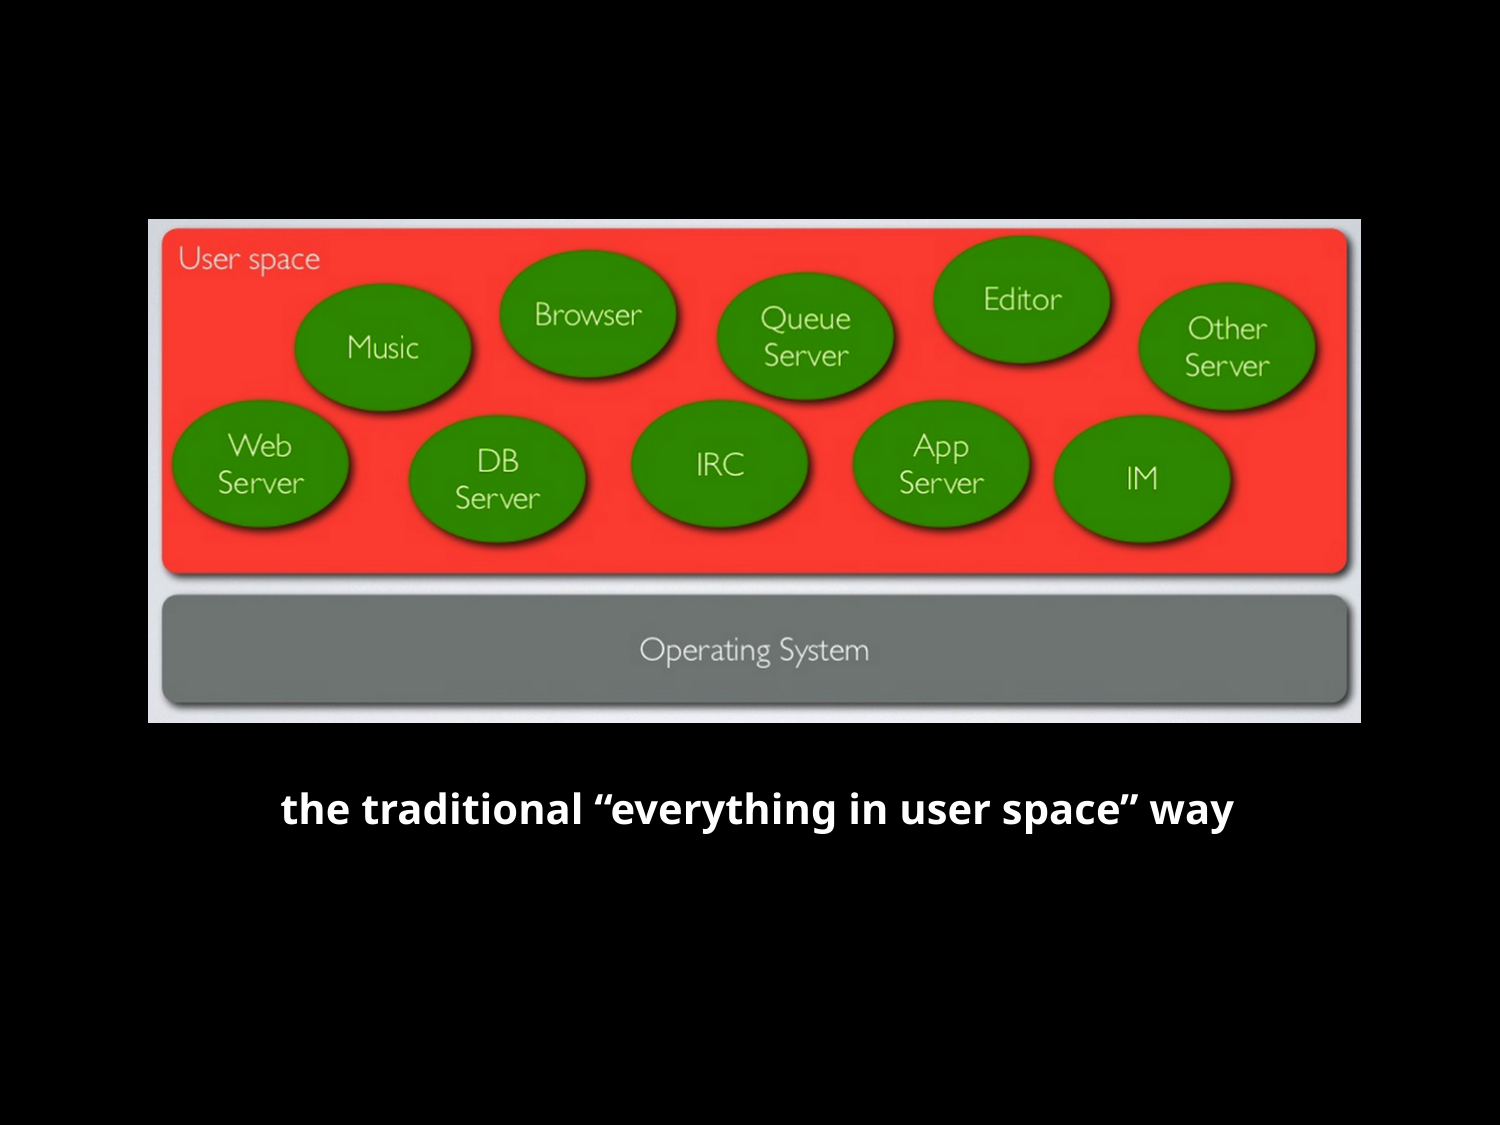

# the traditional “everything in user space” way